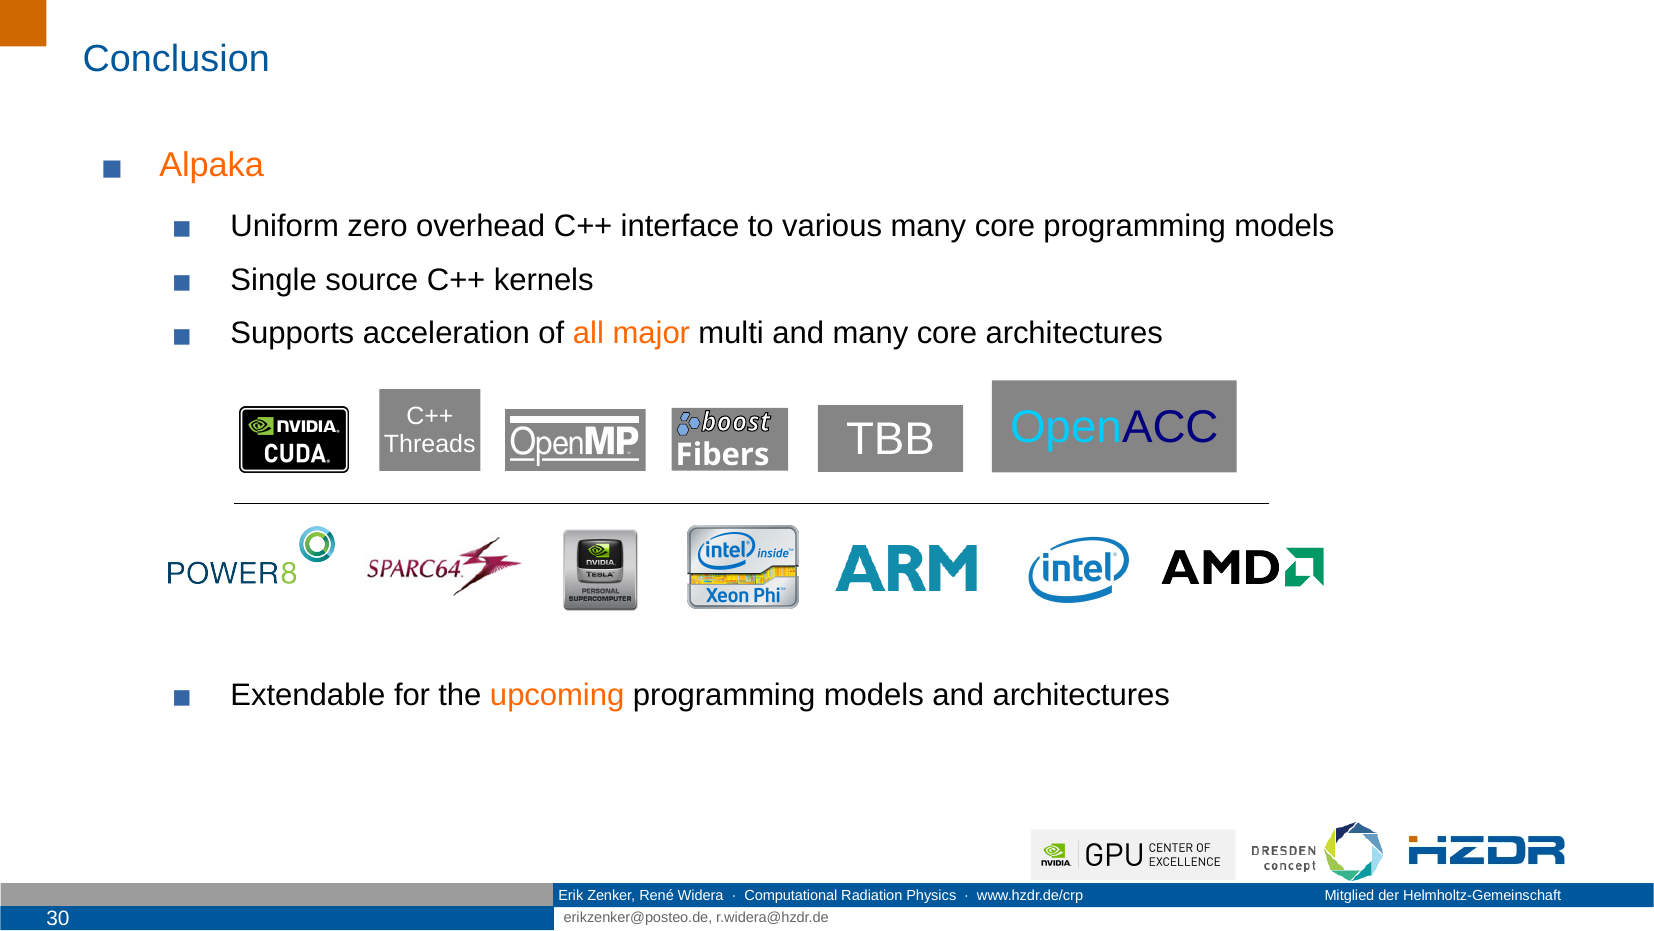

# Conclusion
Alpaka
Uniform zero overhead C++ interface to various many core programming models
Single source C++ kernels
Supports acceleration of all major multi and many core architectures
Extendable for the upcoming programming models and architectures
OpenACC
C++
Threads
TBB